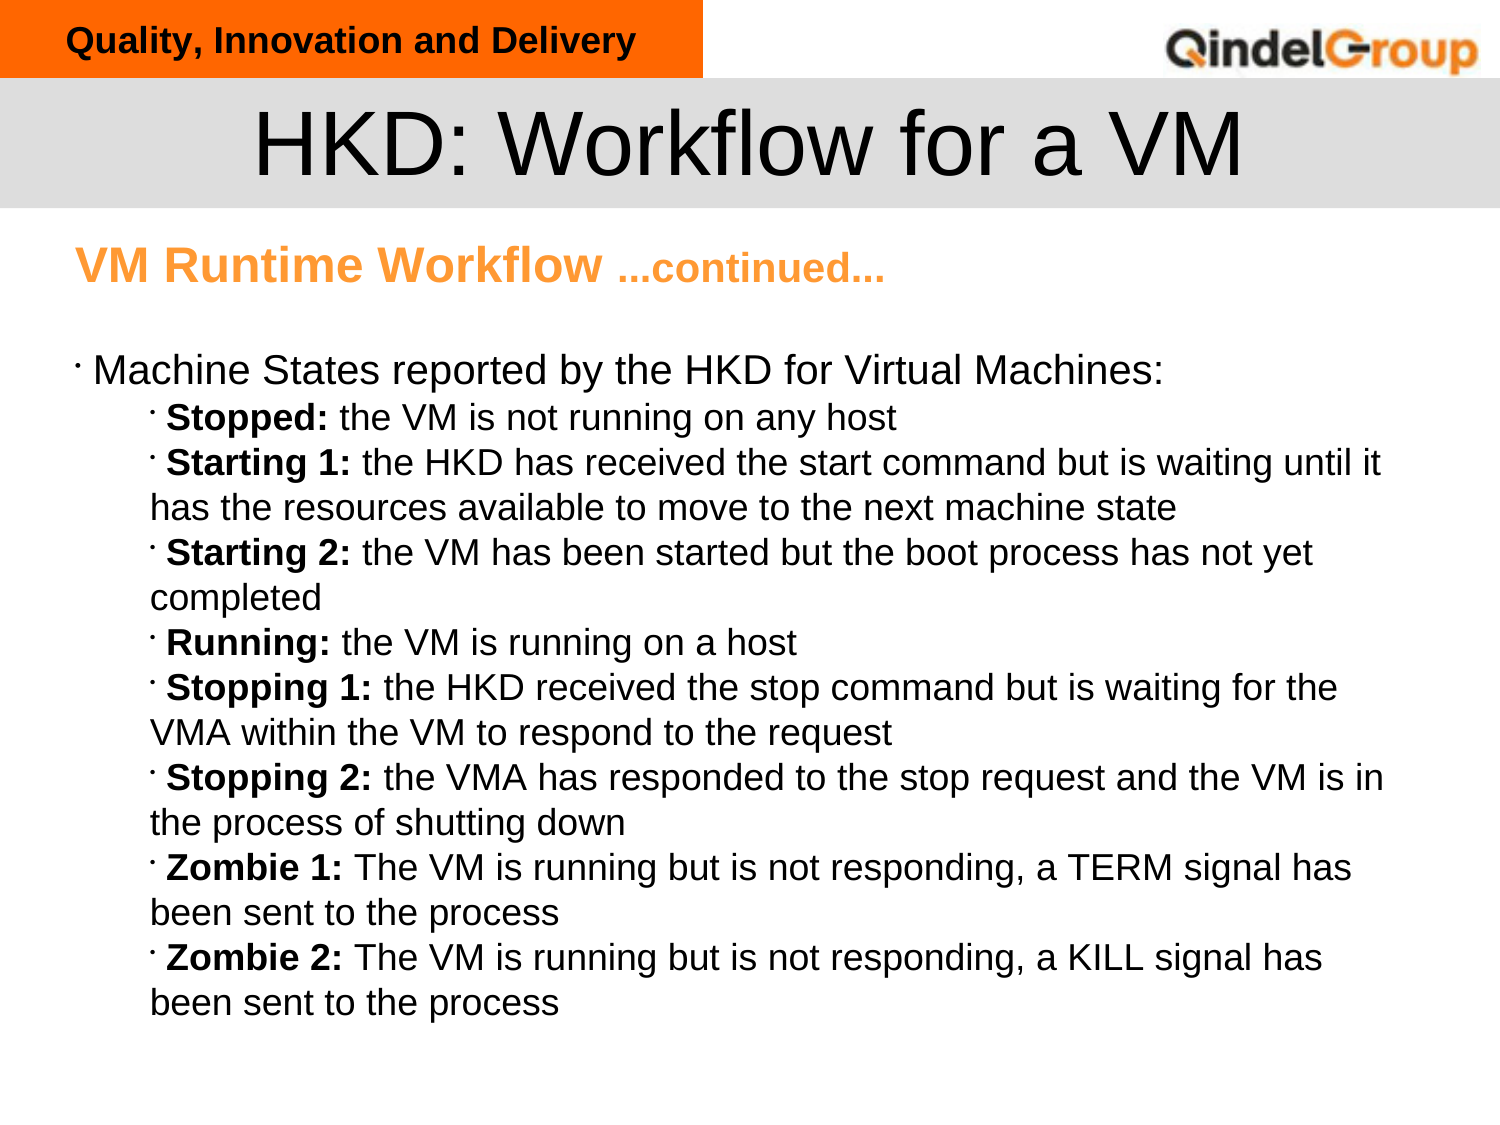

# HKD: Workflow for a VM
VM Runtime Workflow ...continued...
 Machine States reported by the HKD for Virtual Machines:
 Stopped: the VM is not running on any host
 Starting 1: the HKD has received the start command but is waiting until it has the resources available to move to the next machine state
 Starting 2: the VM has been started but the boot process has not yet completed
 Running: the VM is running on a host
 Stopping 1: the HKD received the stop command but is waiting for the VMA within the VM to respond to the request
 Stopping 2: the VMA has responded to the stop request and the VM is in the process of shutting down
 Zombie 1: The VM is running but is not responding, a TERM signal has been sent to the process
 Zombie 2: The VM is running but is not responding, a KILL signal has been sent to the process